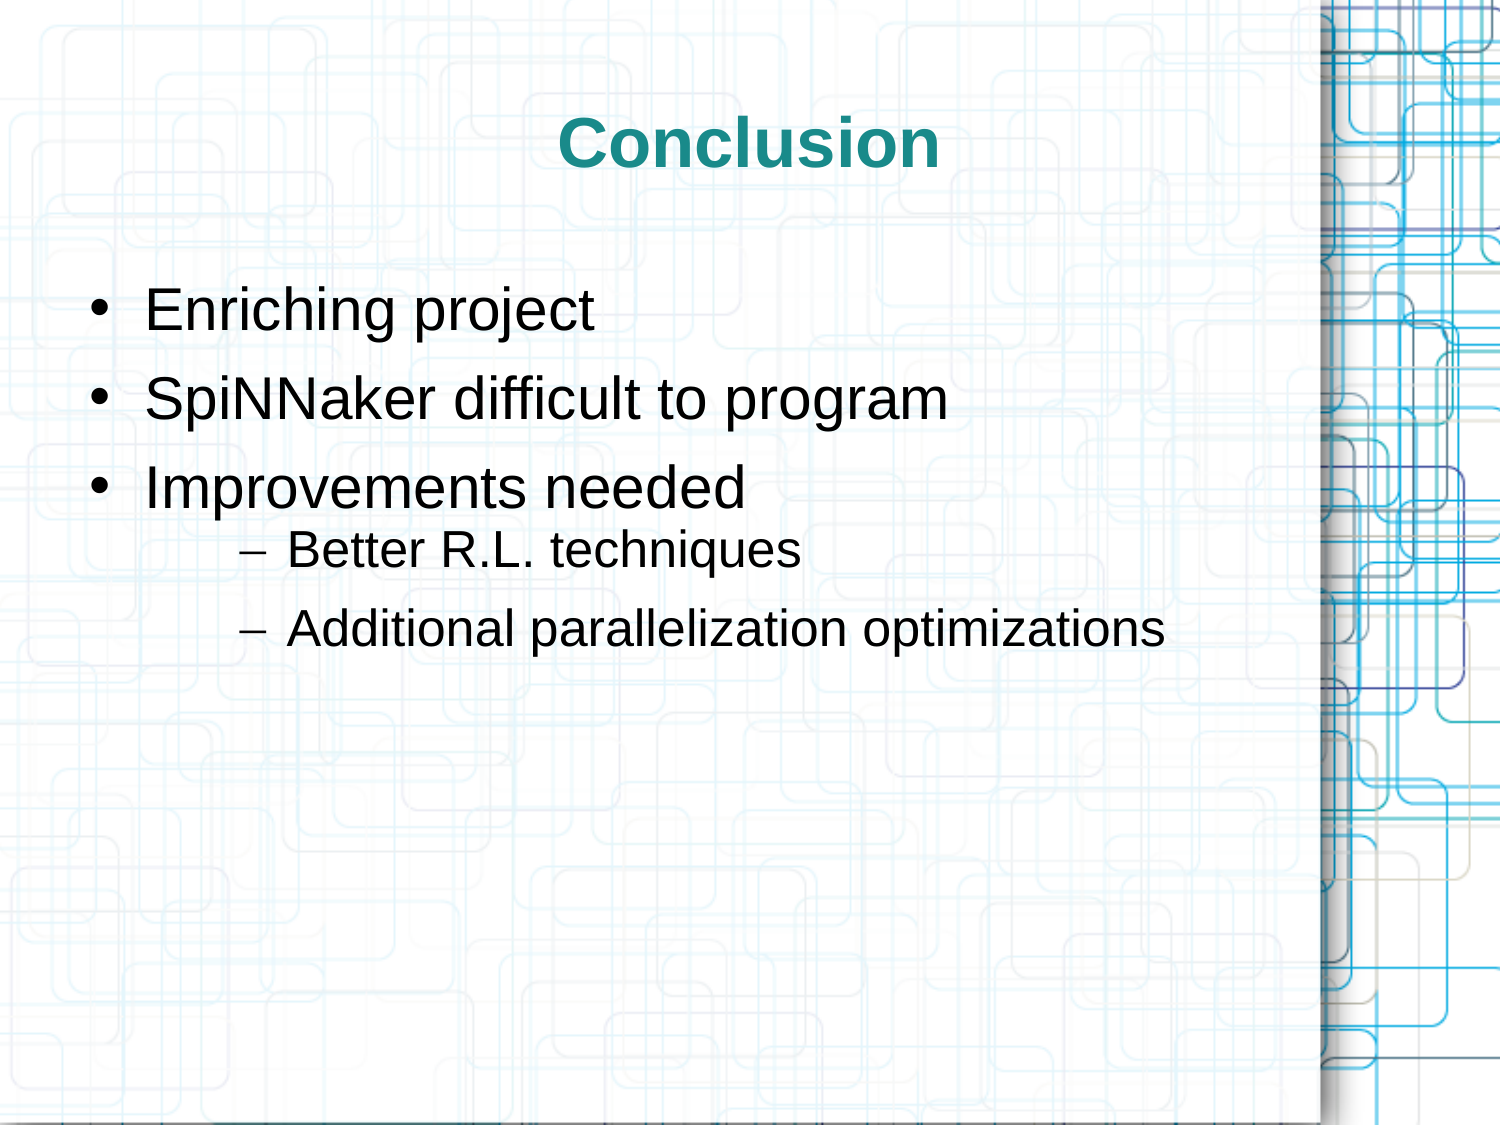

# Conclusion
Enriching project
SpiNNaker difficult to program
Improvements needed
Better R.L. techniques
Additional parallelization optimizations